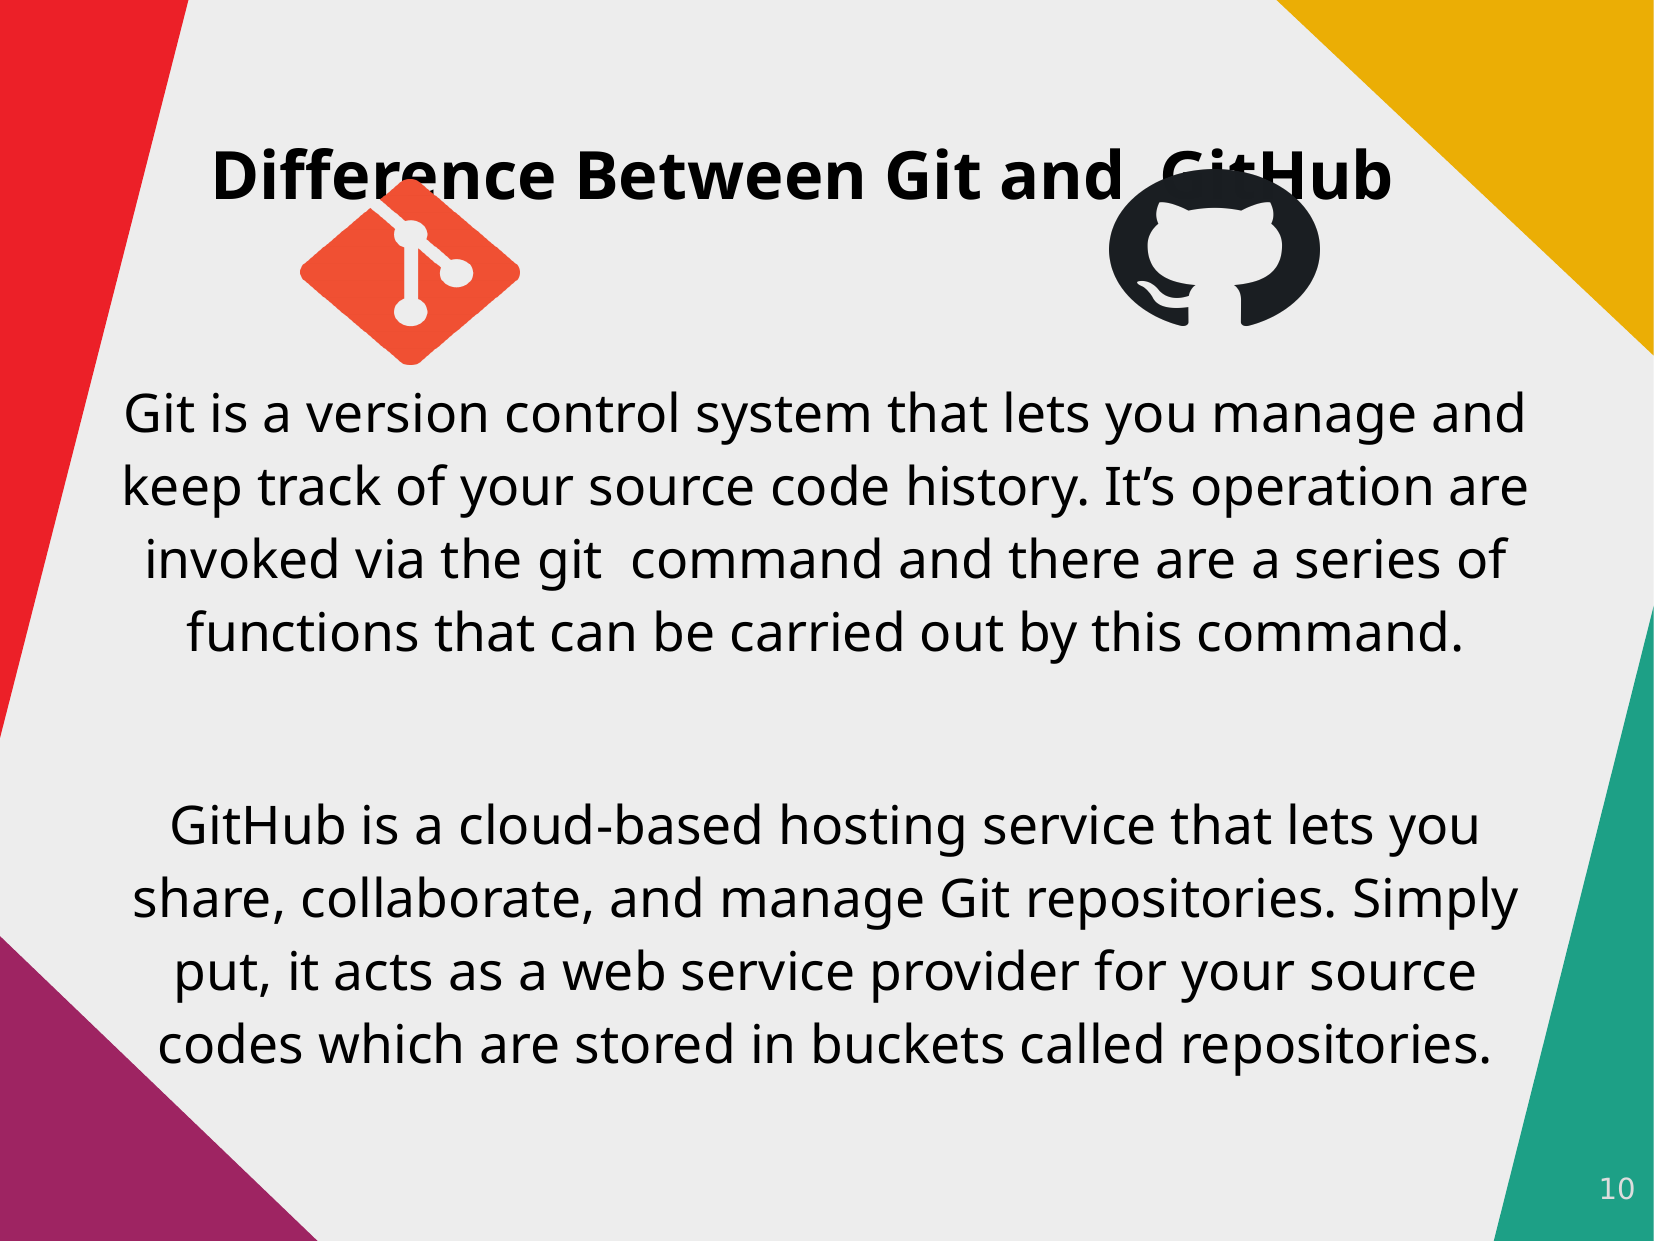

# Difference Between Git and GitHub
Git is a version control system that lets you manage and keep track of your source code history. It’s operation are invoked via the git command and there are a series of functions that can be carried out by this command.
GitHub is a cloud-based hosting service that lets you share, collaborate, and manage Git repositories. Simply put, it acts as a web service provider for your source codes which are stored in buckets called repositories.
10